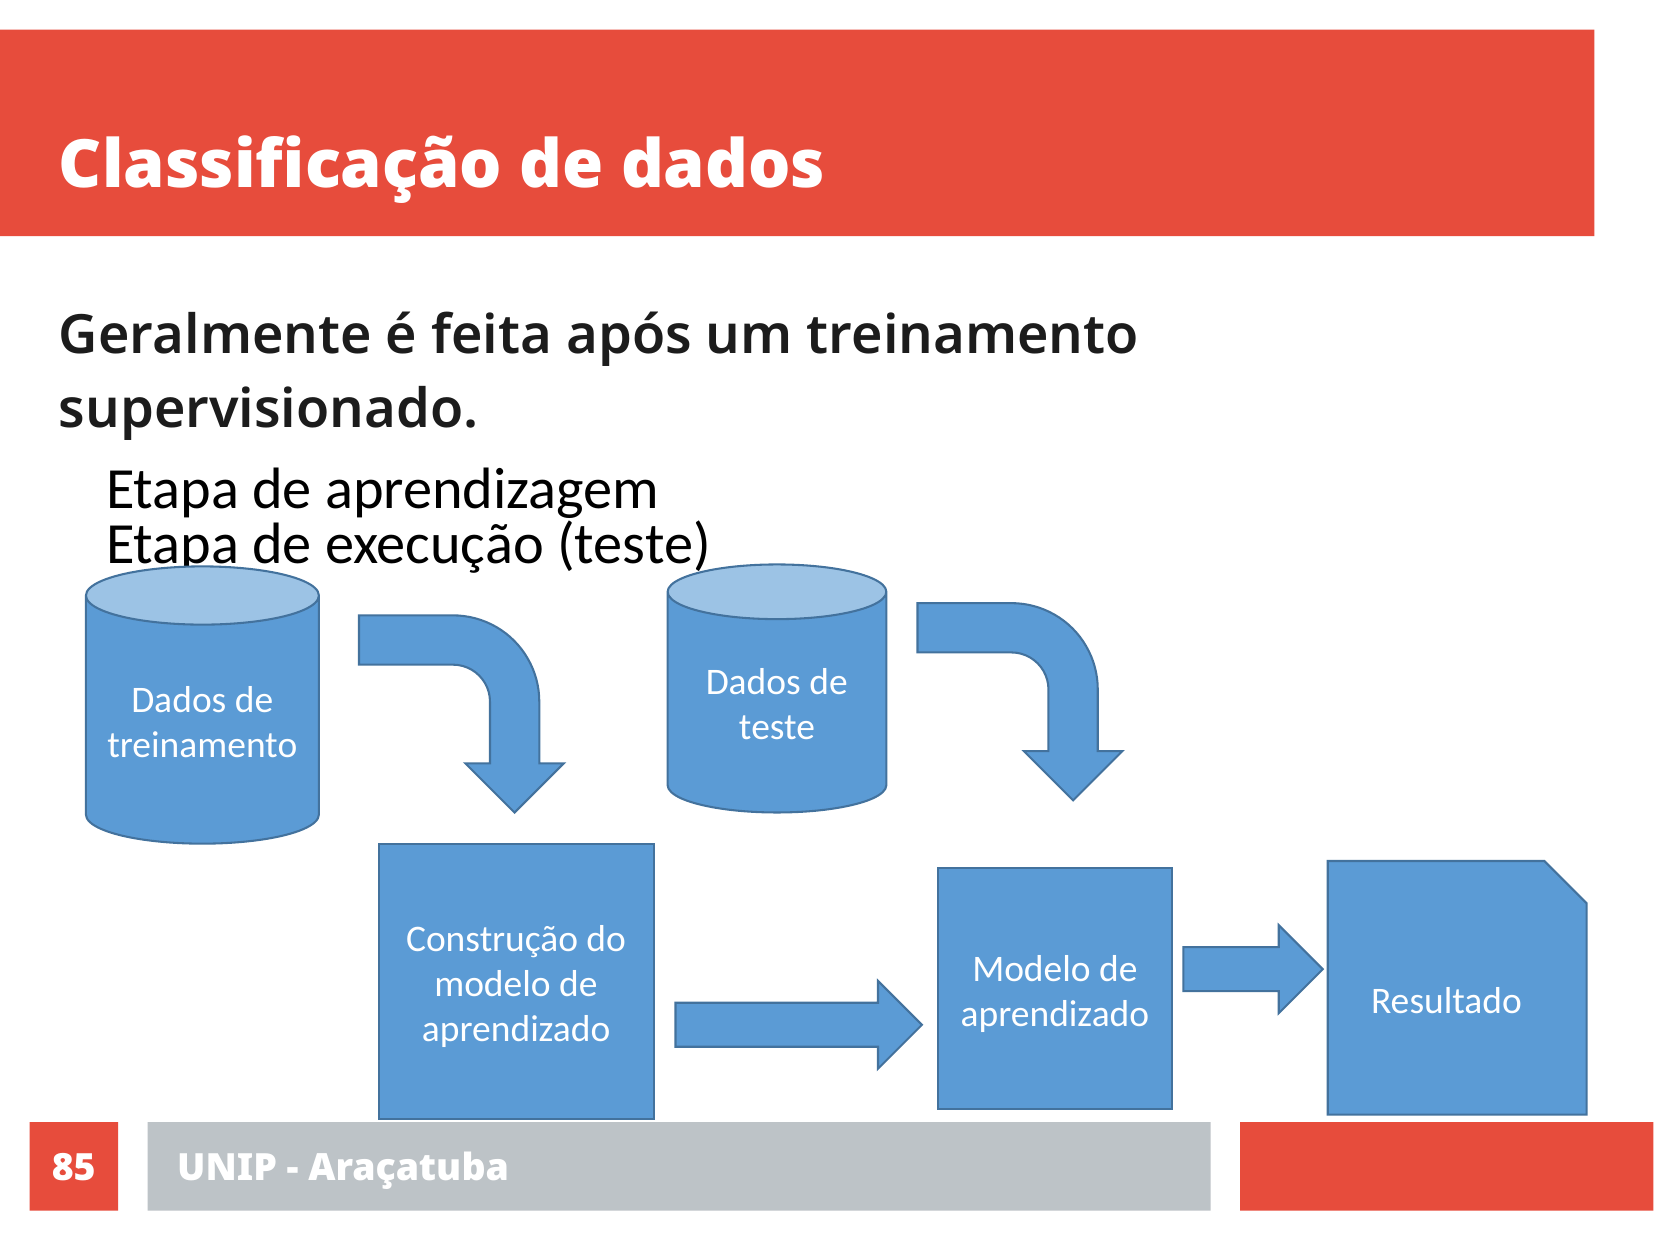

# Classificação de dados
Geralmente é feita após um treinamento supervisionado.
Etapa de aprendizagem
Etapa de execução (teste)
Dados de teste
Dados de treinamento
Construção do modelo de aprendizado
Resultado
Modelo de aprendizado
85
UNIP - Araçatuba